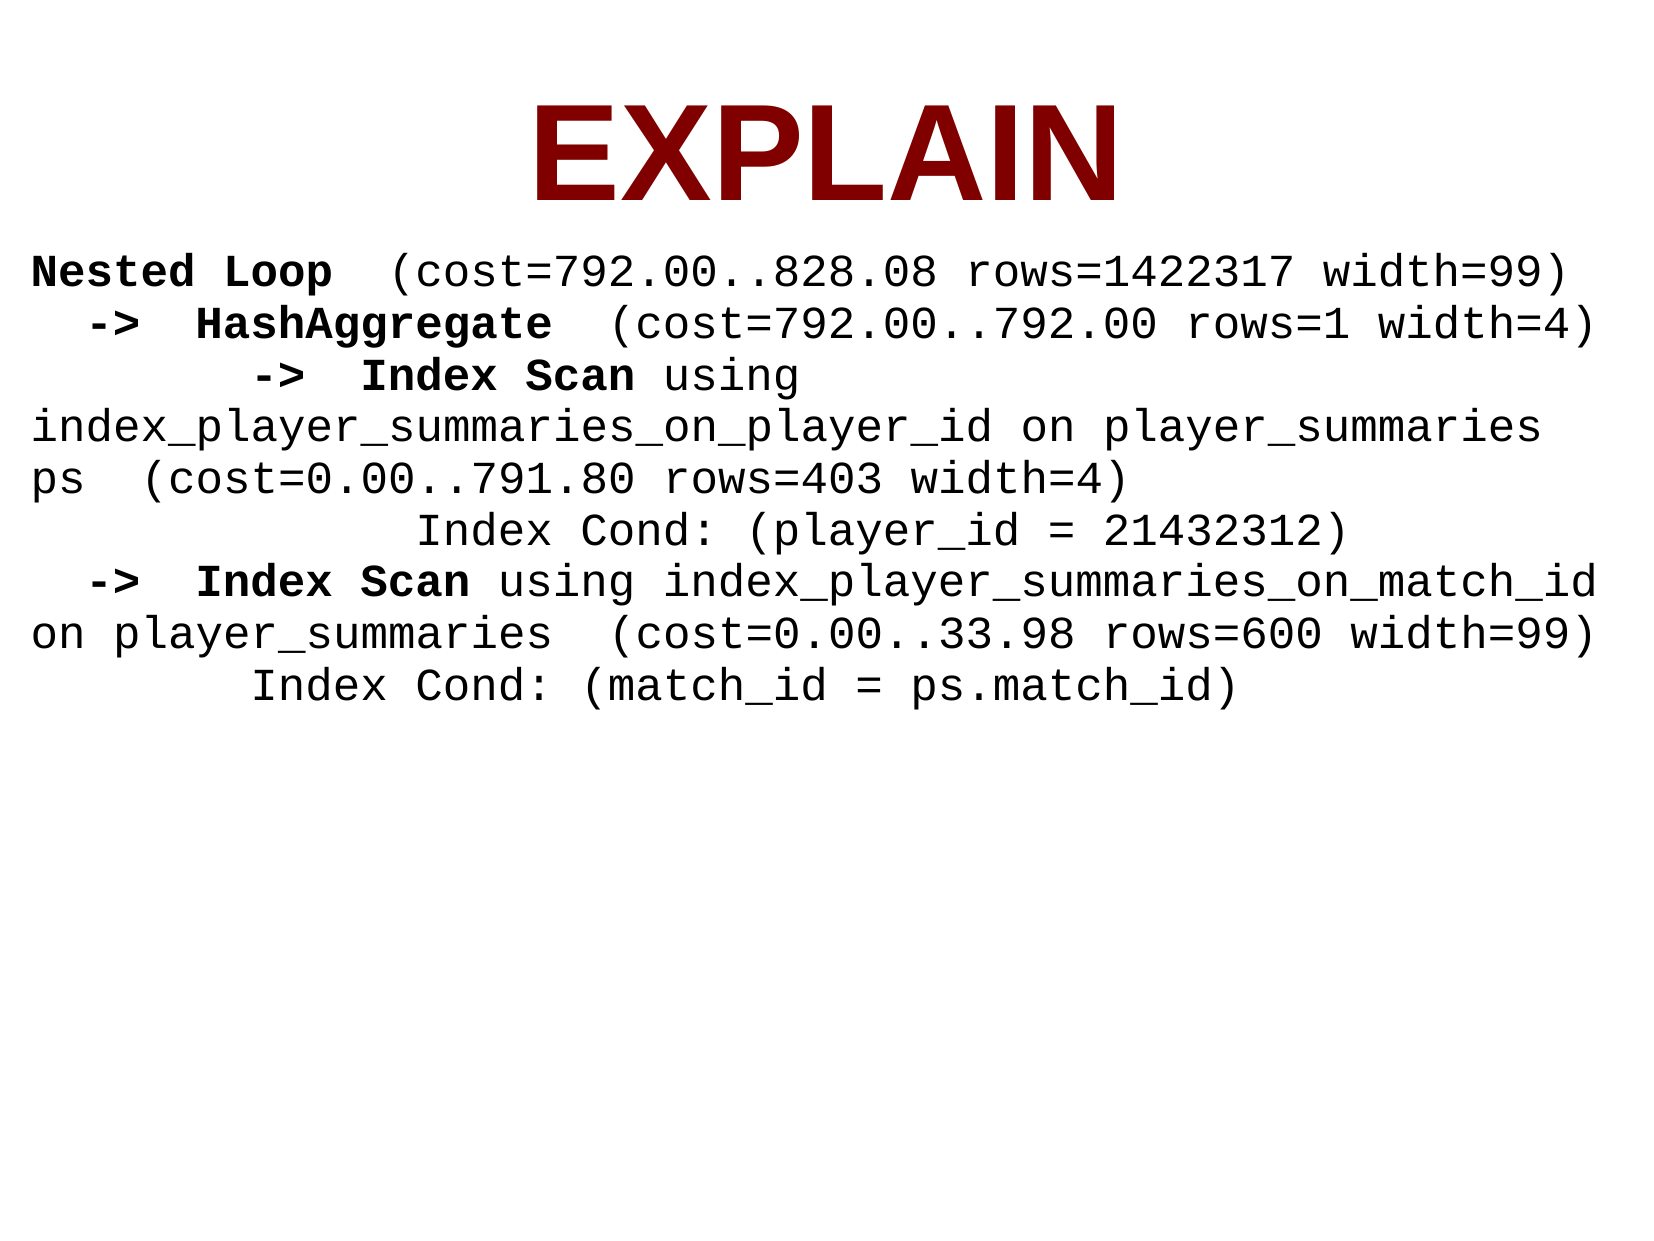

# EXPLAIN
Nested Loop (cost=792.00..828.08 rows=1422317 width=99)
 -> HashAggregate (cost=792.00..792.00 rows=1 width=4)
 -> Index Scan using index_player_summaries_on_player_id on player_summaries ps (cost=0.00..791.80 rows=403 width=4)
 Index Cond: (player_id = 21432312)
 -> Index Scan using index_player_summaries_on_match_id on player_summaries (cost=0.00..33.98 rows=600 width=99)
 Index Cond: (match_id = ps.match_id)